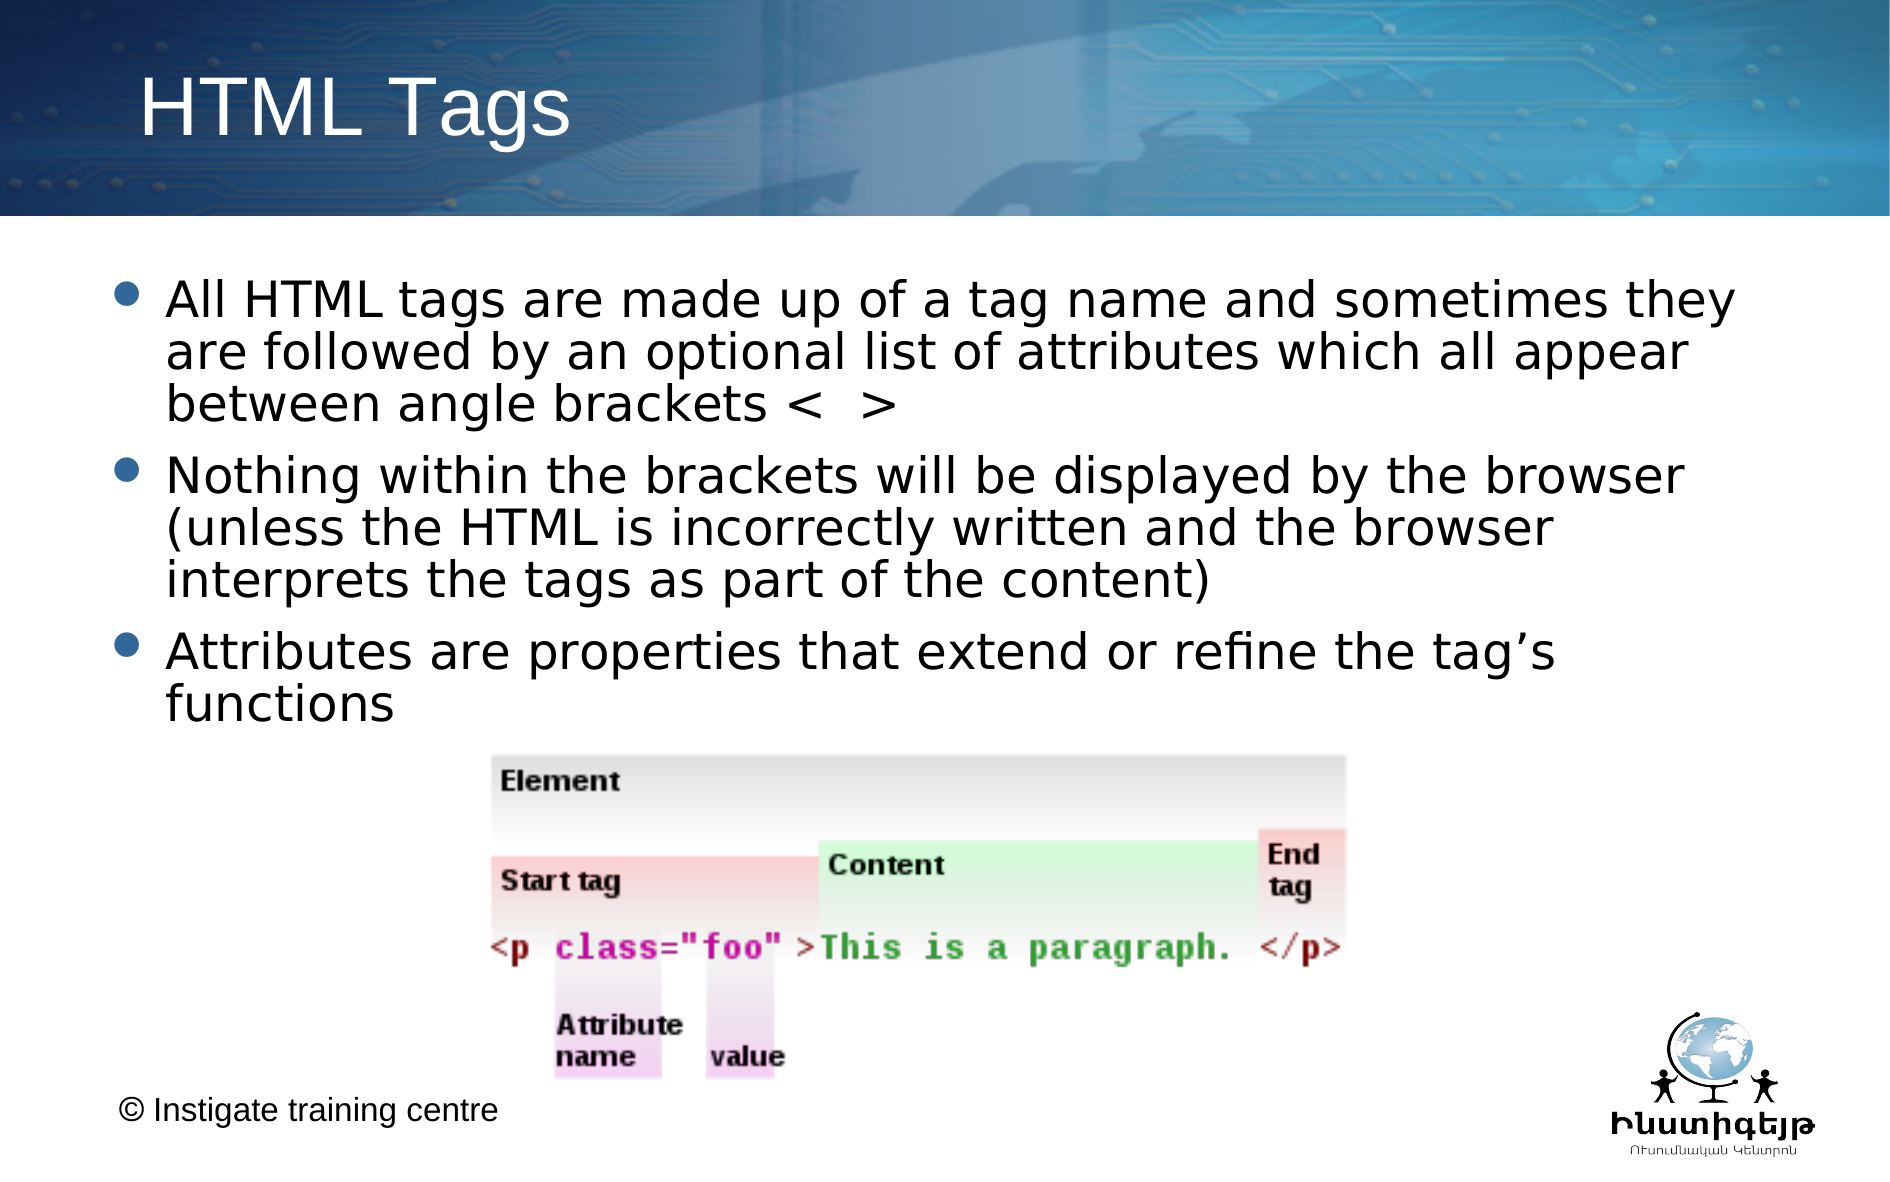

HTML Tags
# All HTML tags are made up of a tag name and sometimes they are followed by an optional list of attributes which all appear between angle brackets < >
Nothing within the brackets will be displayed by the browser (unless the HTML is incorrectly written and the browser interprets the tags as part of the content)
Attributes are properties that extend or refine the tag’s functions